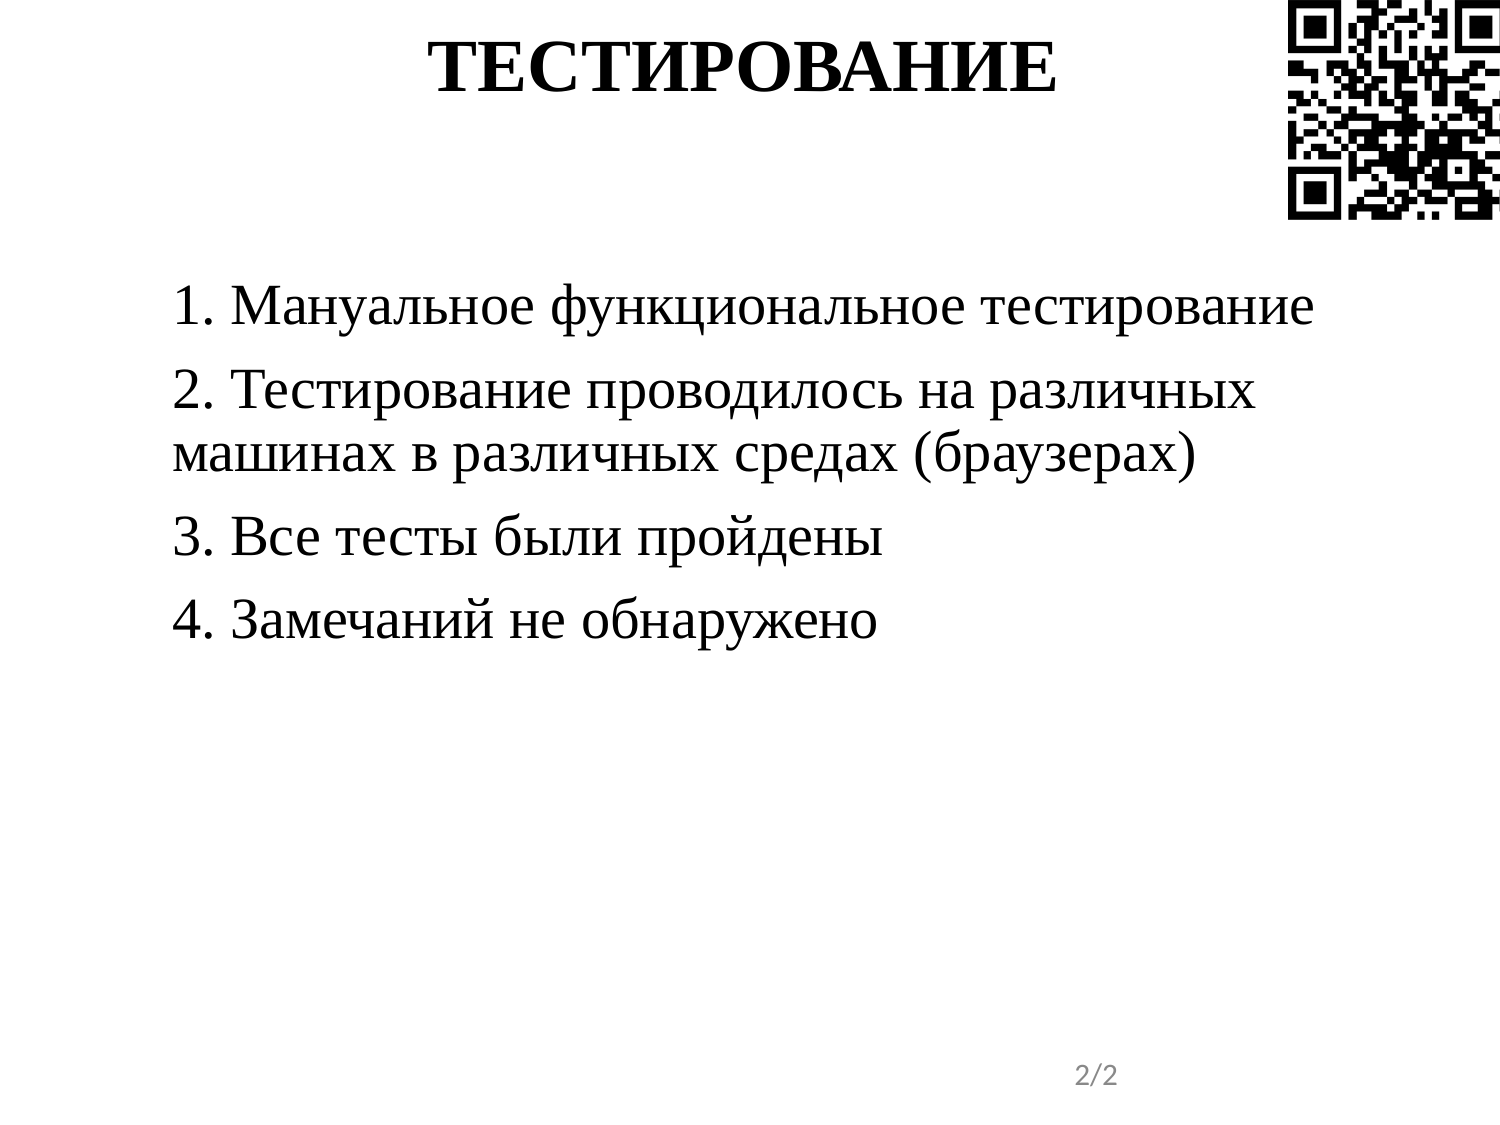

# ТЕСТИРОВАНИЕ
1. Мануальное функциональное тестирование
2. Тестирование проводилось на различных машинах в различных средах (браузерах)
3. Все тесты были пройдены
4. Замечаний не обнаружено
2/2